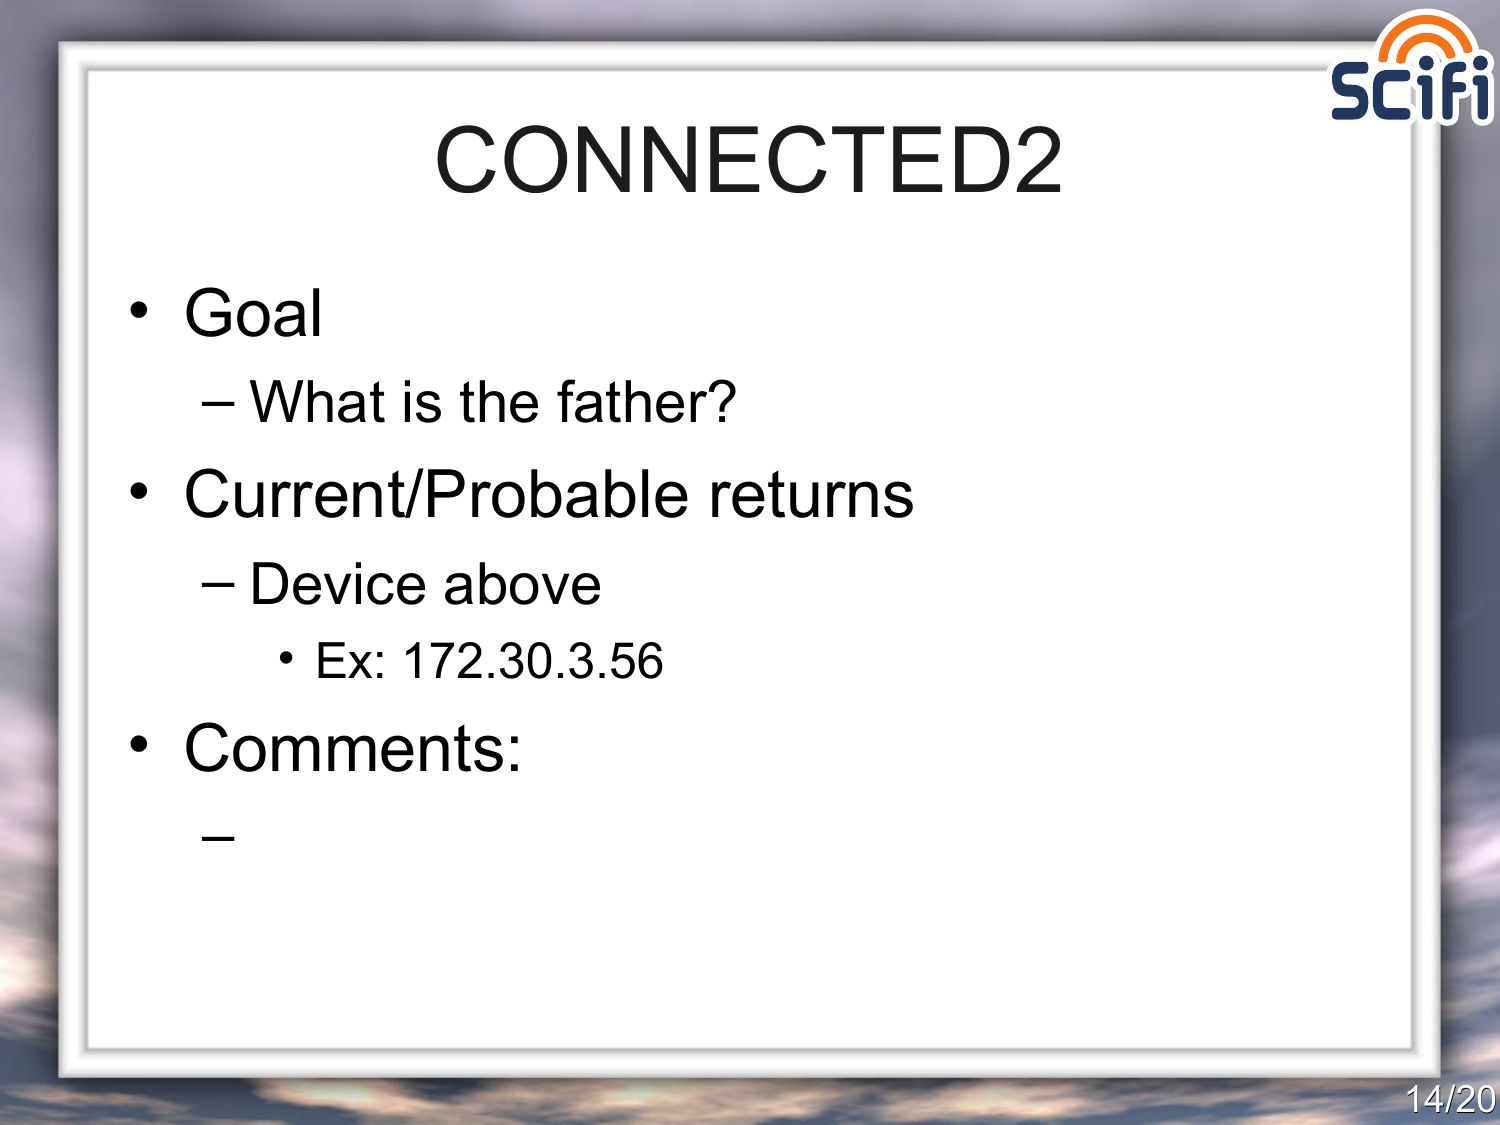

# CONNECTED2
Goal
What is the father?
Current/Probable returns
Device above
Ex: 172.30.3.56
Comments: